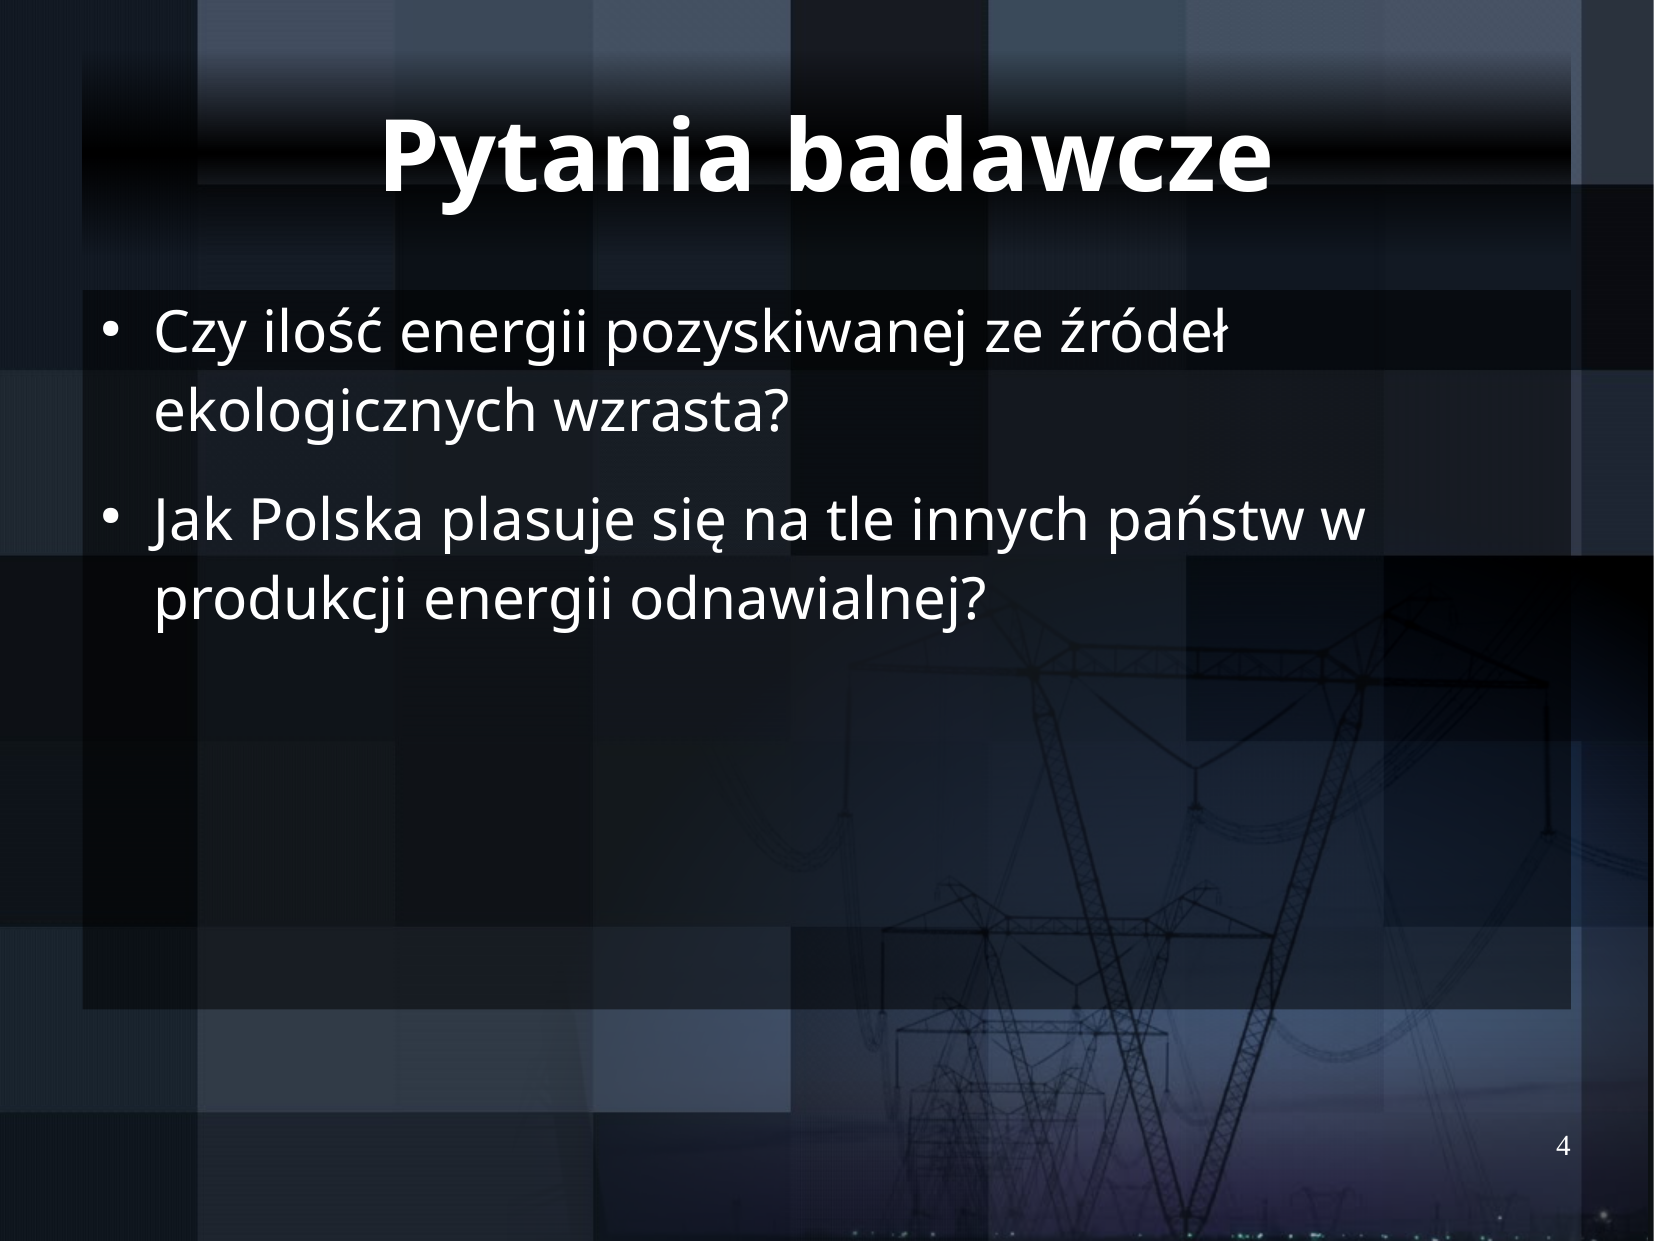

# Pytania badawcze
Czy ilość energii pozyskiwanej ze źródeł ekologicznych wzrasta?
Jak Polska plasuje się na tle innych państw w produkcji energii odnawialnej?
4